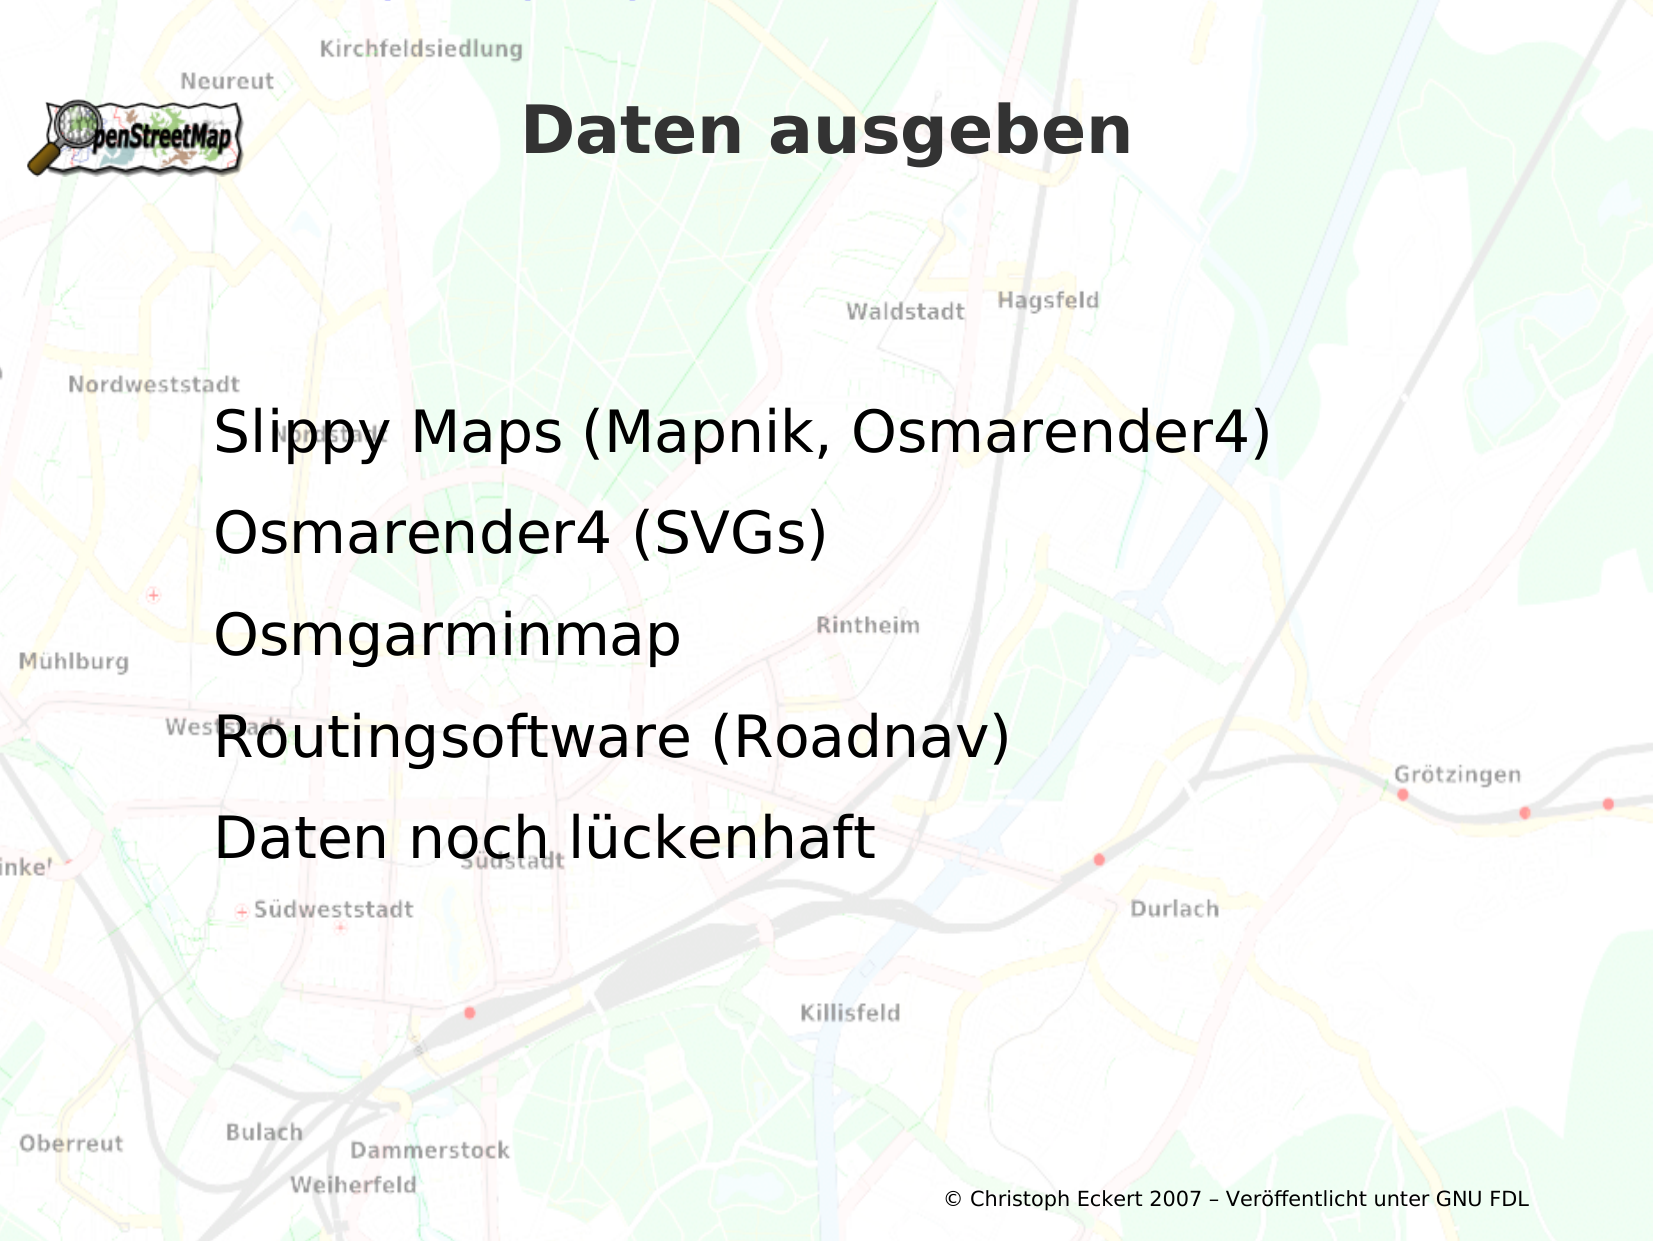

# Daten ausgeben
Slippy Maps (Mapnik, Osmarender4)
Osmarender4 (SVGs)
Osmgarminmap
Routingsoftware (Roadnav)
Daten noch lückenhaft